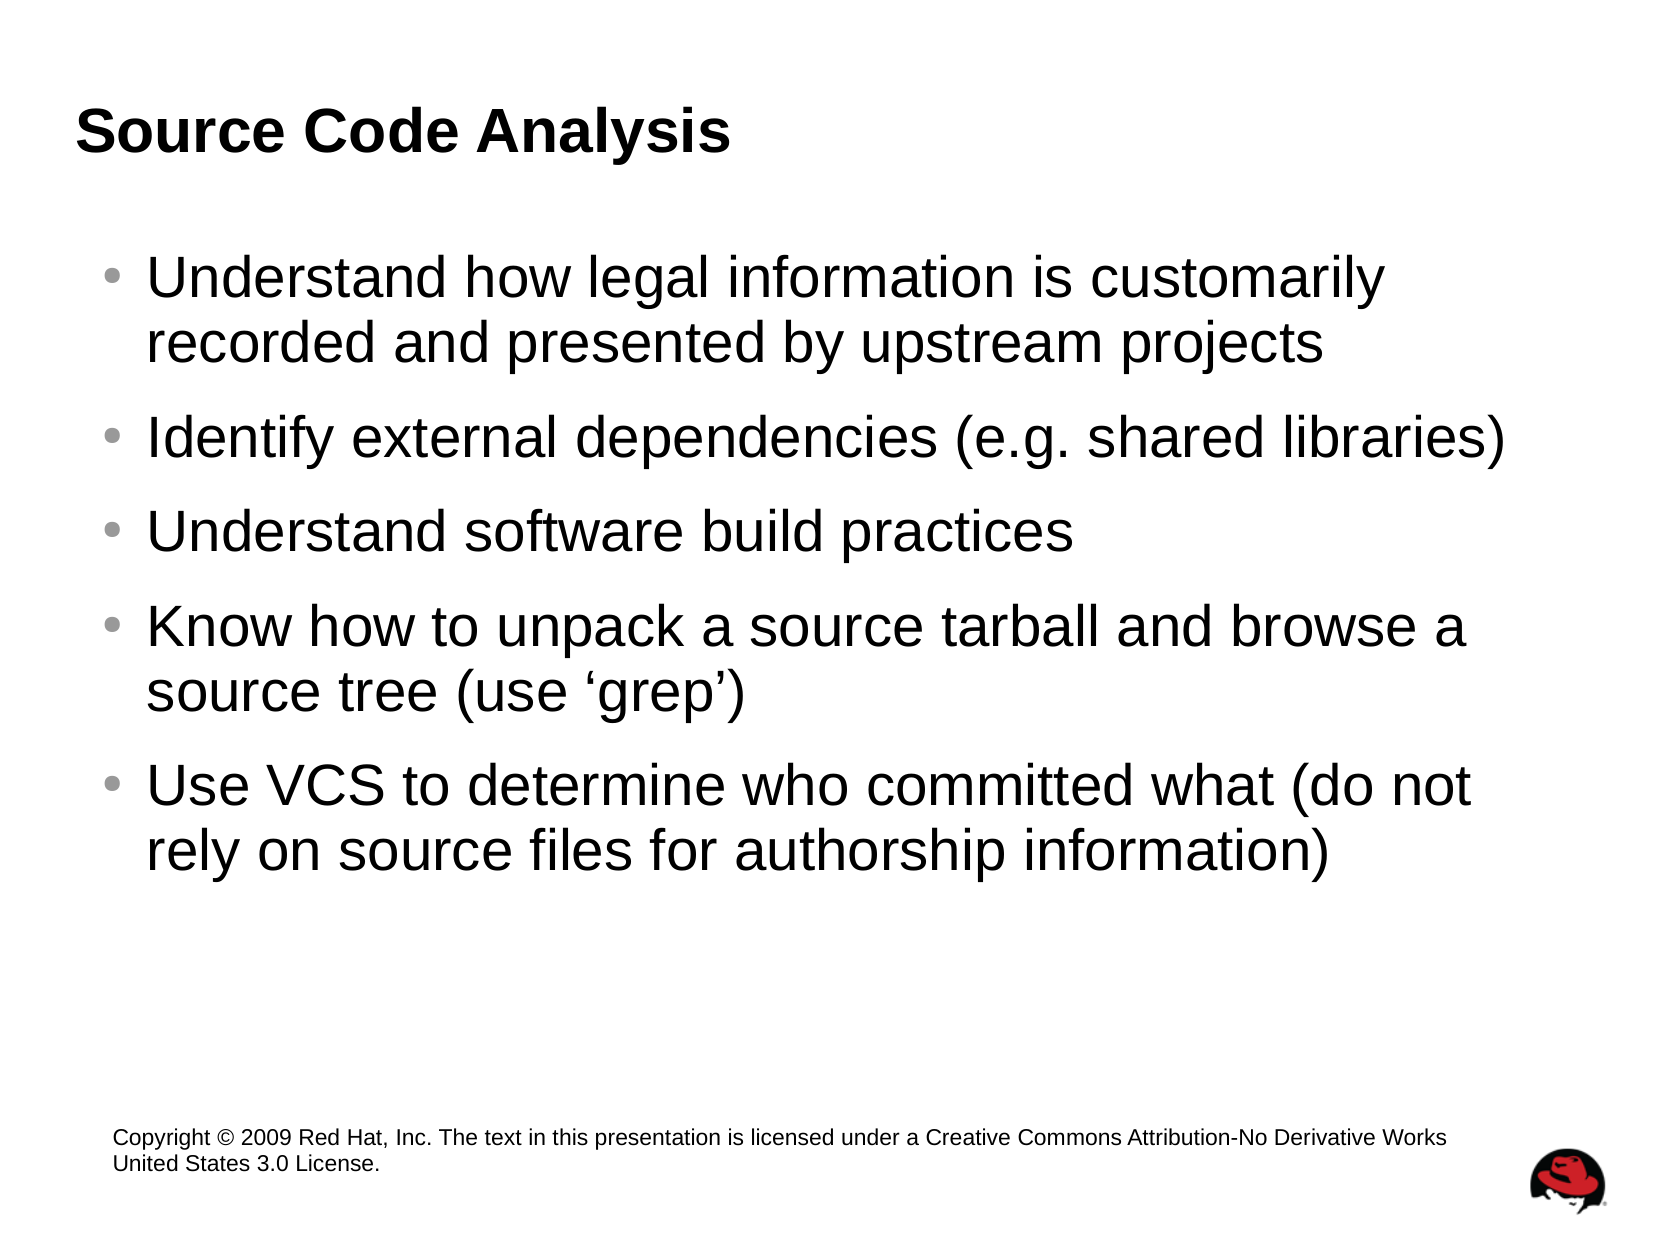

# Source Code Analysis
Understand how legal information is customarily recorded and presented by upstream projects
Identify external dependencies (e.g. shared libraries)
Understand software build practices
Know how to unpack a source tarball and browse a source tree (use ‘grep’)
Use VCS to determine who committed what (do not rely on source files for authorship information)